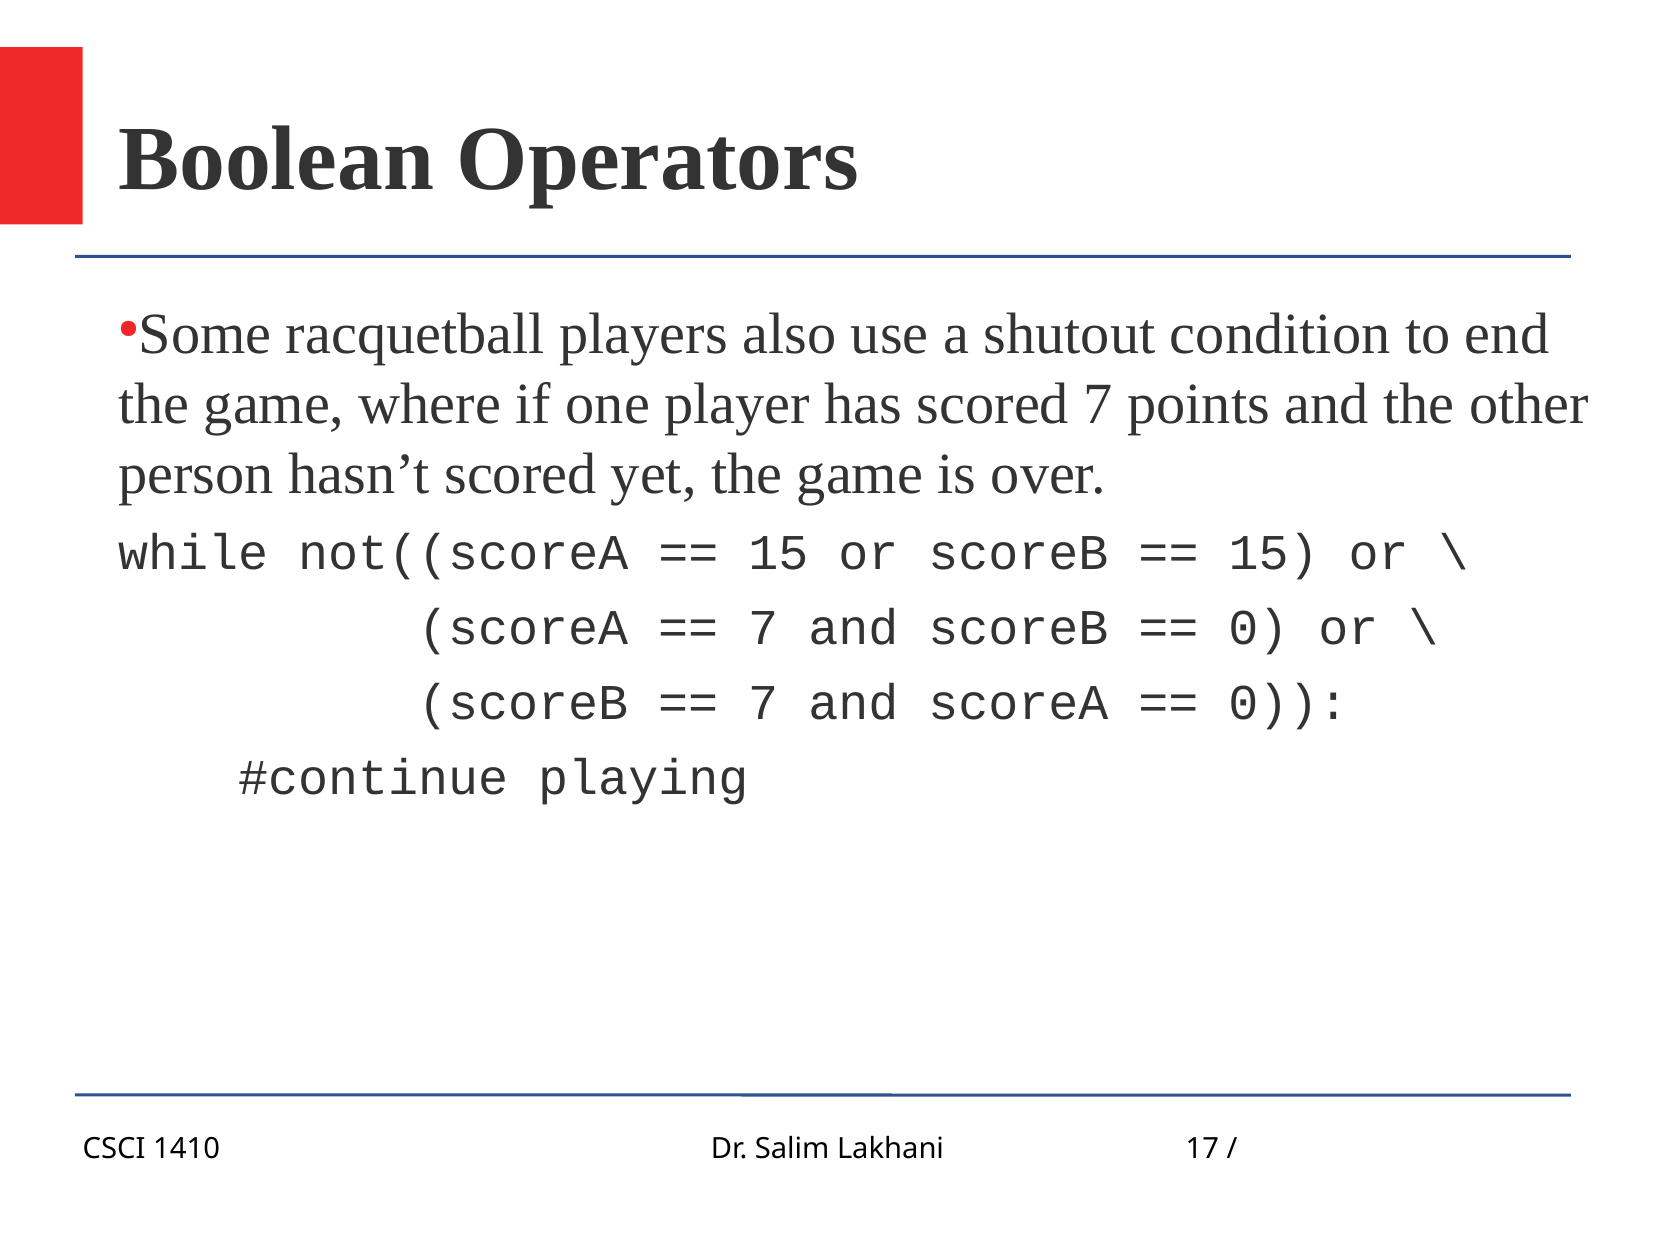

# Boolean Operators
Some racquetball players also use a shutout condition to end the game, where if one player has scored 7 points and the other person hasn’t scored yet, the game is over.
while not((scoreA == 15 or scoreB == 15) or \
 (scoreA == 7 and scoreB == 0) or \
 (scoreB == 7 and scoreA == 0)):
 #continue playing
CSCI 1410
Dr. Salim Lakhani
16 /